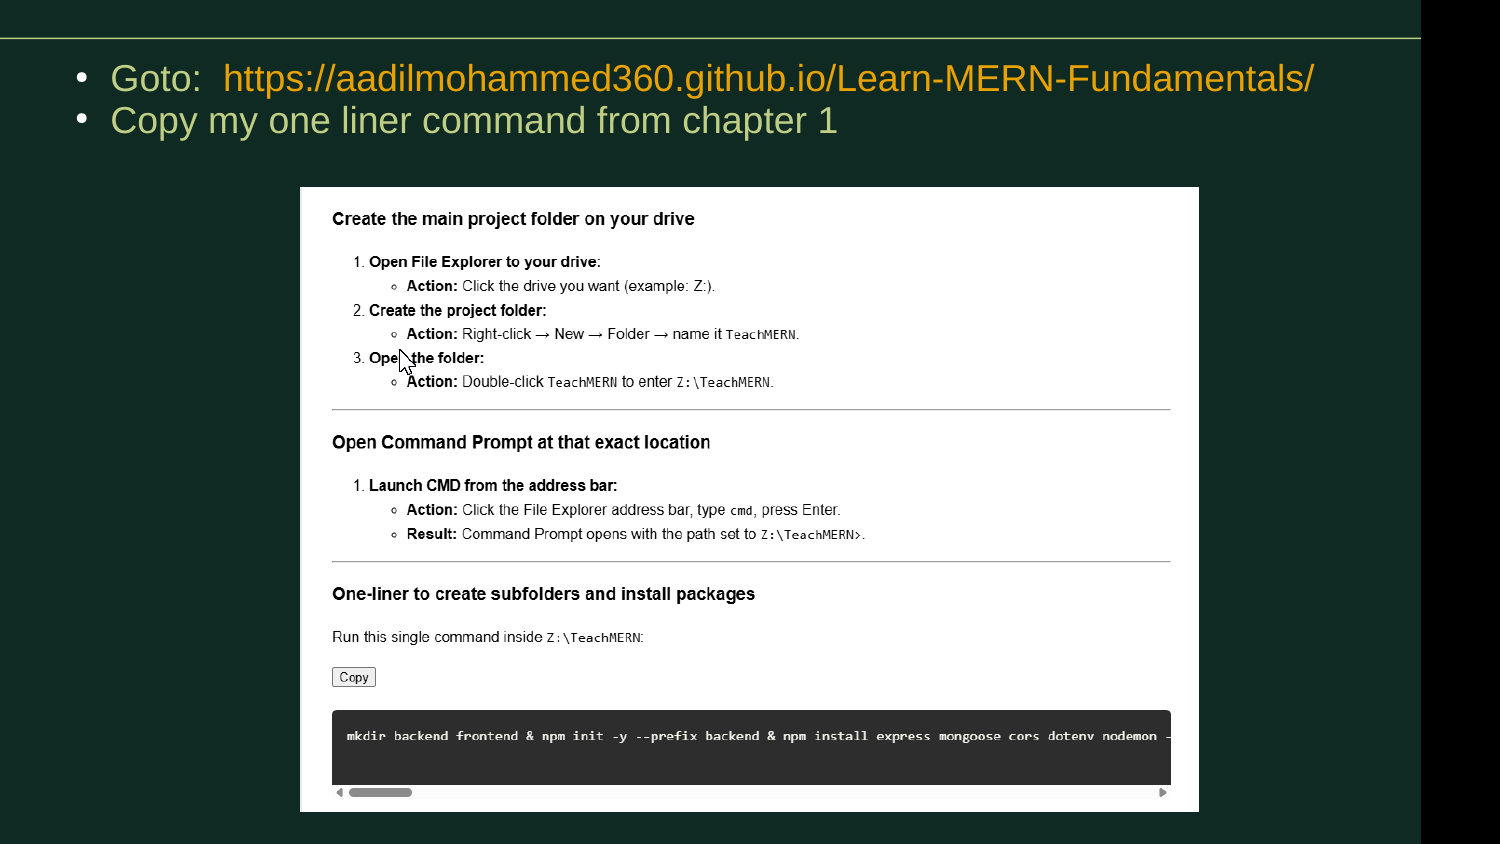

# Goto: https://aadilmohammed360.github.io/Learn-MERN-Fundamentals/
Copy my one liner command from chapter 1